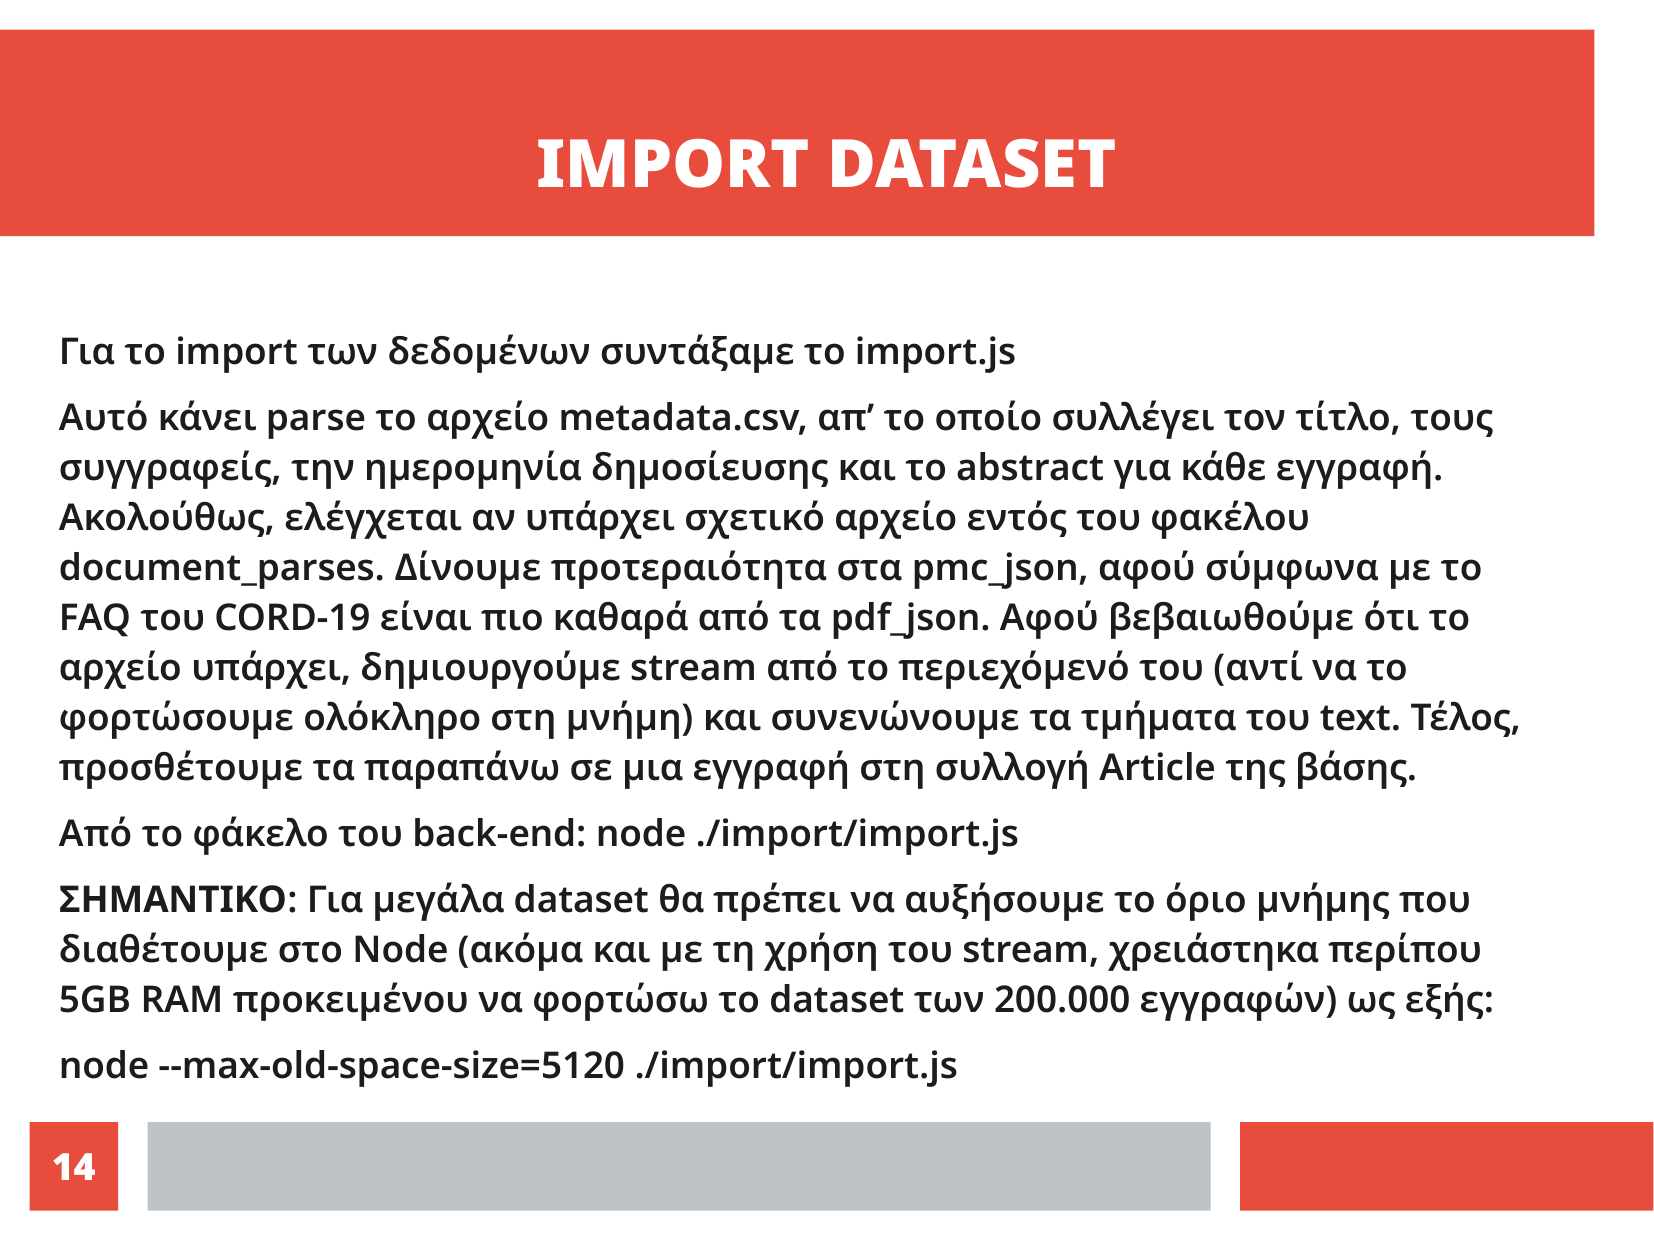

# IMPORT DATASET
Για το import των δεδομένων συντάξαμε το import.js
Αυτό κάνει parse το αρχείο metadata.csv, απ’ το οποίο συλλέγει τον τίτλο, τους συγγραφείς, την ημερομηνία δημοσίευσης και το abstract για κάθε εγγραφή. Ακολούθως, ελέγχεται αν υπάρχει σχετικό αρχείο εντός του φακέλου document_parses. Δίνουμε προτεραιότητα στα pmc_json, αφού σύμφωνα με το FAQ του CORD-19 είναι πιο καθαρά από τα pdf_json. Αφού βεβαιωθούμε ότι το αρχείο υπάρχει, δημιουργούμε stream από το περιεχόμενό του (αντί να το φορτώσουμε ολόκληρο στη μνήμη) και συνενώνουμε τα τμήματα του text. Τέλος, προσθέτουμε τα παραπάνω σε μια εγγραφή στη συλλογή Article της βάσης.
Από το φάκελο του back-end: node ./import/import.js
ΣΗΜΑΝΤΙΚΟ: Για μεγάλα dataset θα πρέπει να αυξήσουμε το όριο μνήμης που διαθέτουμε στο Node (ακόμα και με τη χρήση του stream, χρειάστηκα περίπου 5GB RAM προκειμένου να φορτώσω το dataset των 200.000 εγγραφών) ως εξής:
node --max-old-space-size=5120 ./import/import.js
14